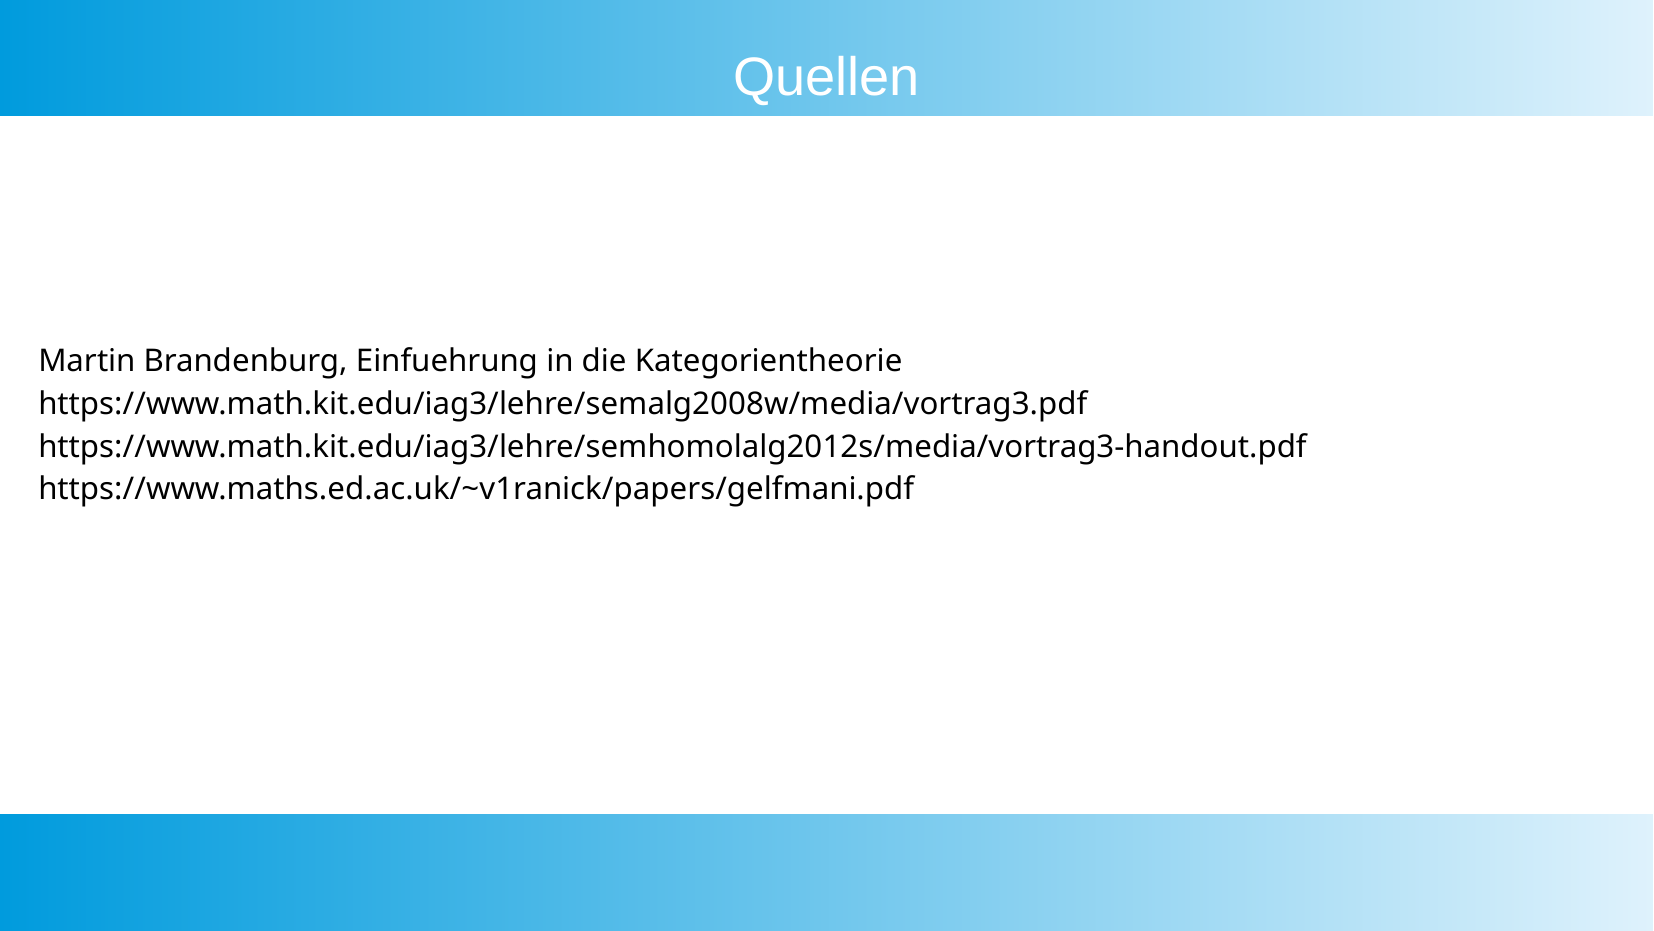

# Quellen
Martin Brandenburg, Einfuehrung in die Kategorientheorie
https://www.math.kit.edu/iag3/lehre/semalg2008w/media/vortrag3.pdf
https://www.math.kit.edu/iag3/lehre/semhomolalg2012s/media/vortrag3-handout.pdf
https://www.maths.ed.ac.uk/~v1ranick/papers/gelfmani.pdf